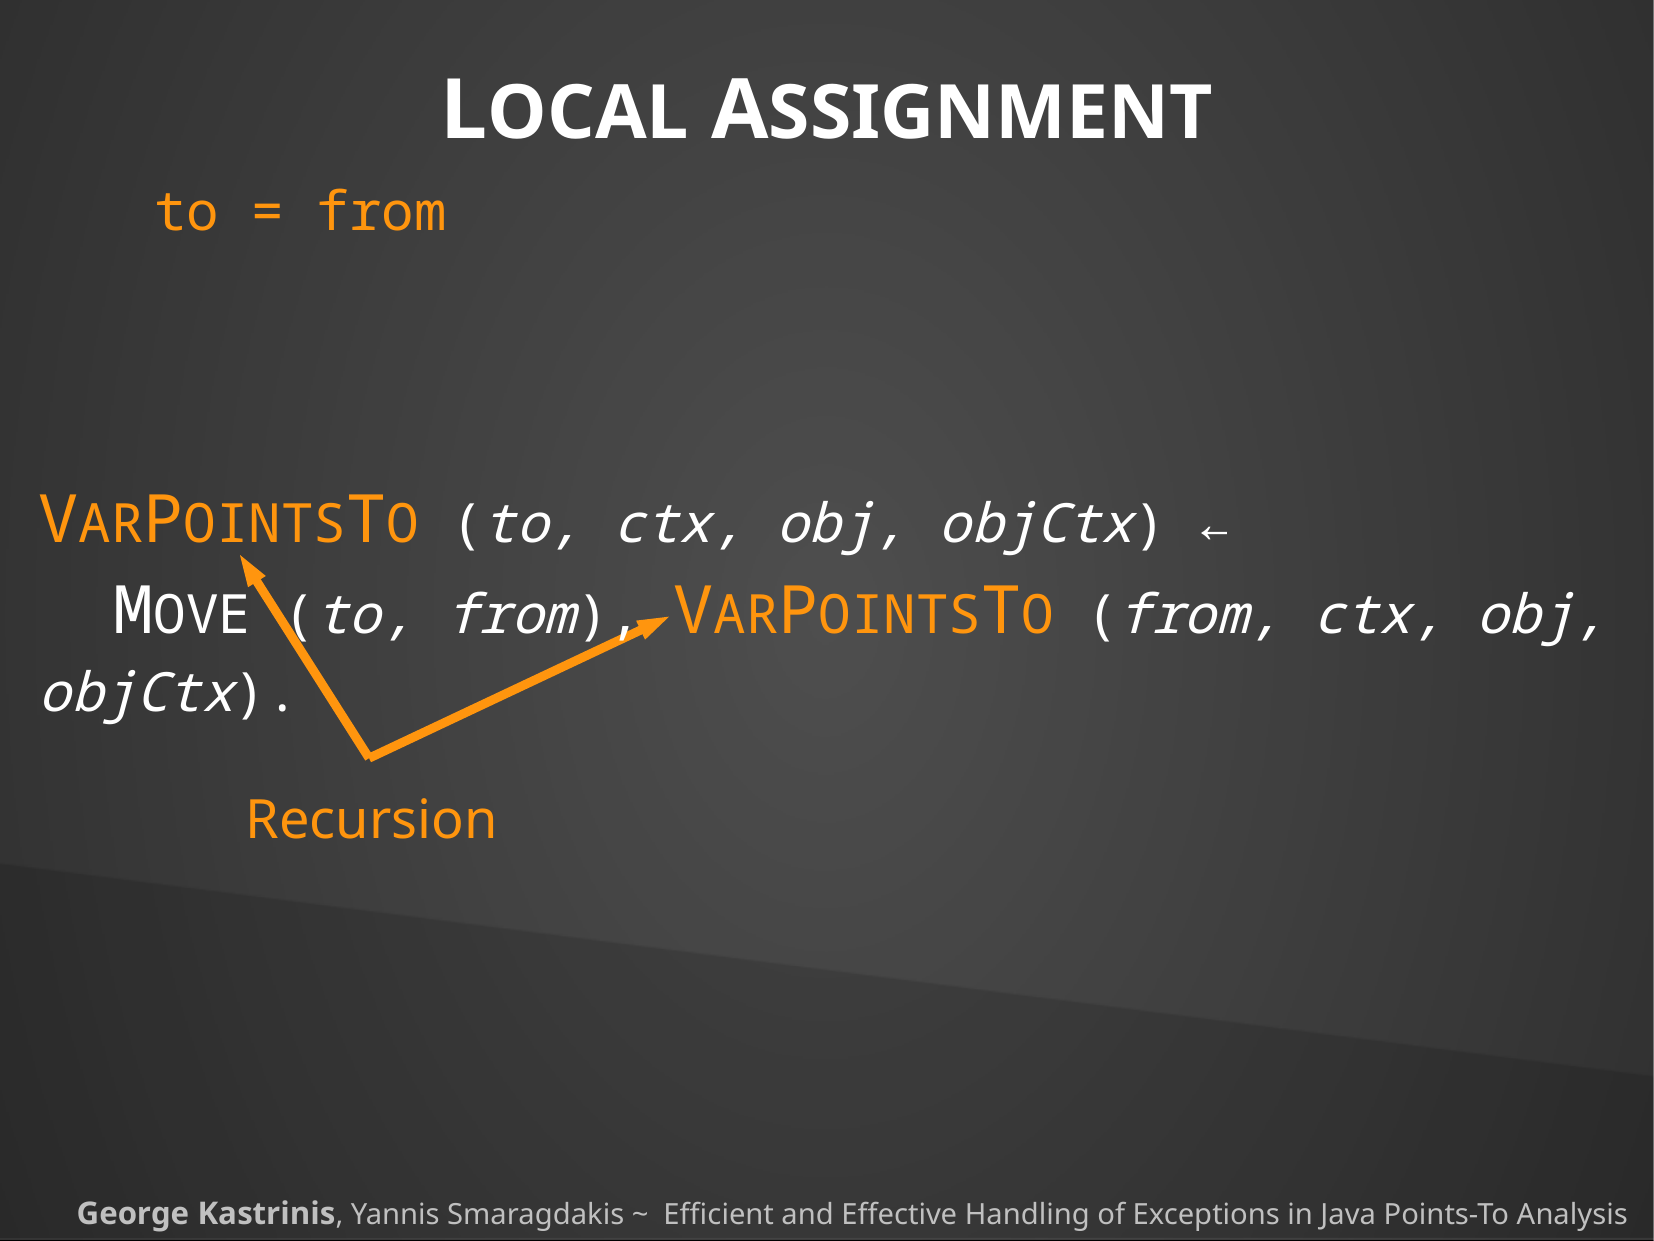

LOCAL ASSIGNMENT
to = from
VARPOINTSTO (to, ctx, obj, objCtx) ←
	MOVE (to, from), VARPOINTSTO (from, ctx, obj, objCtx).
Recursion